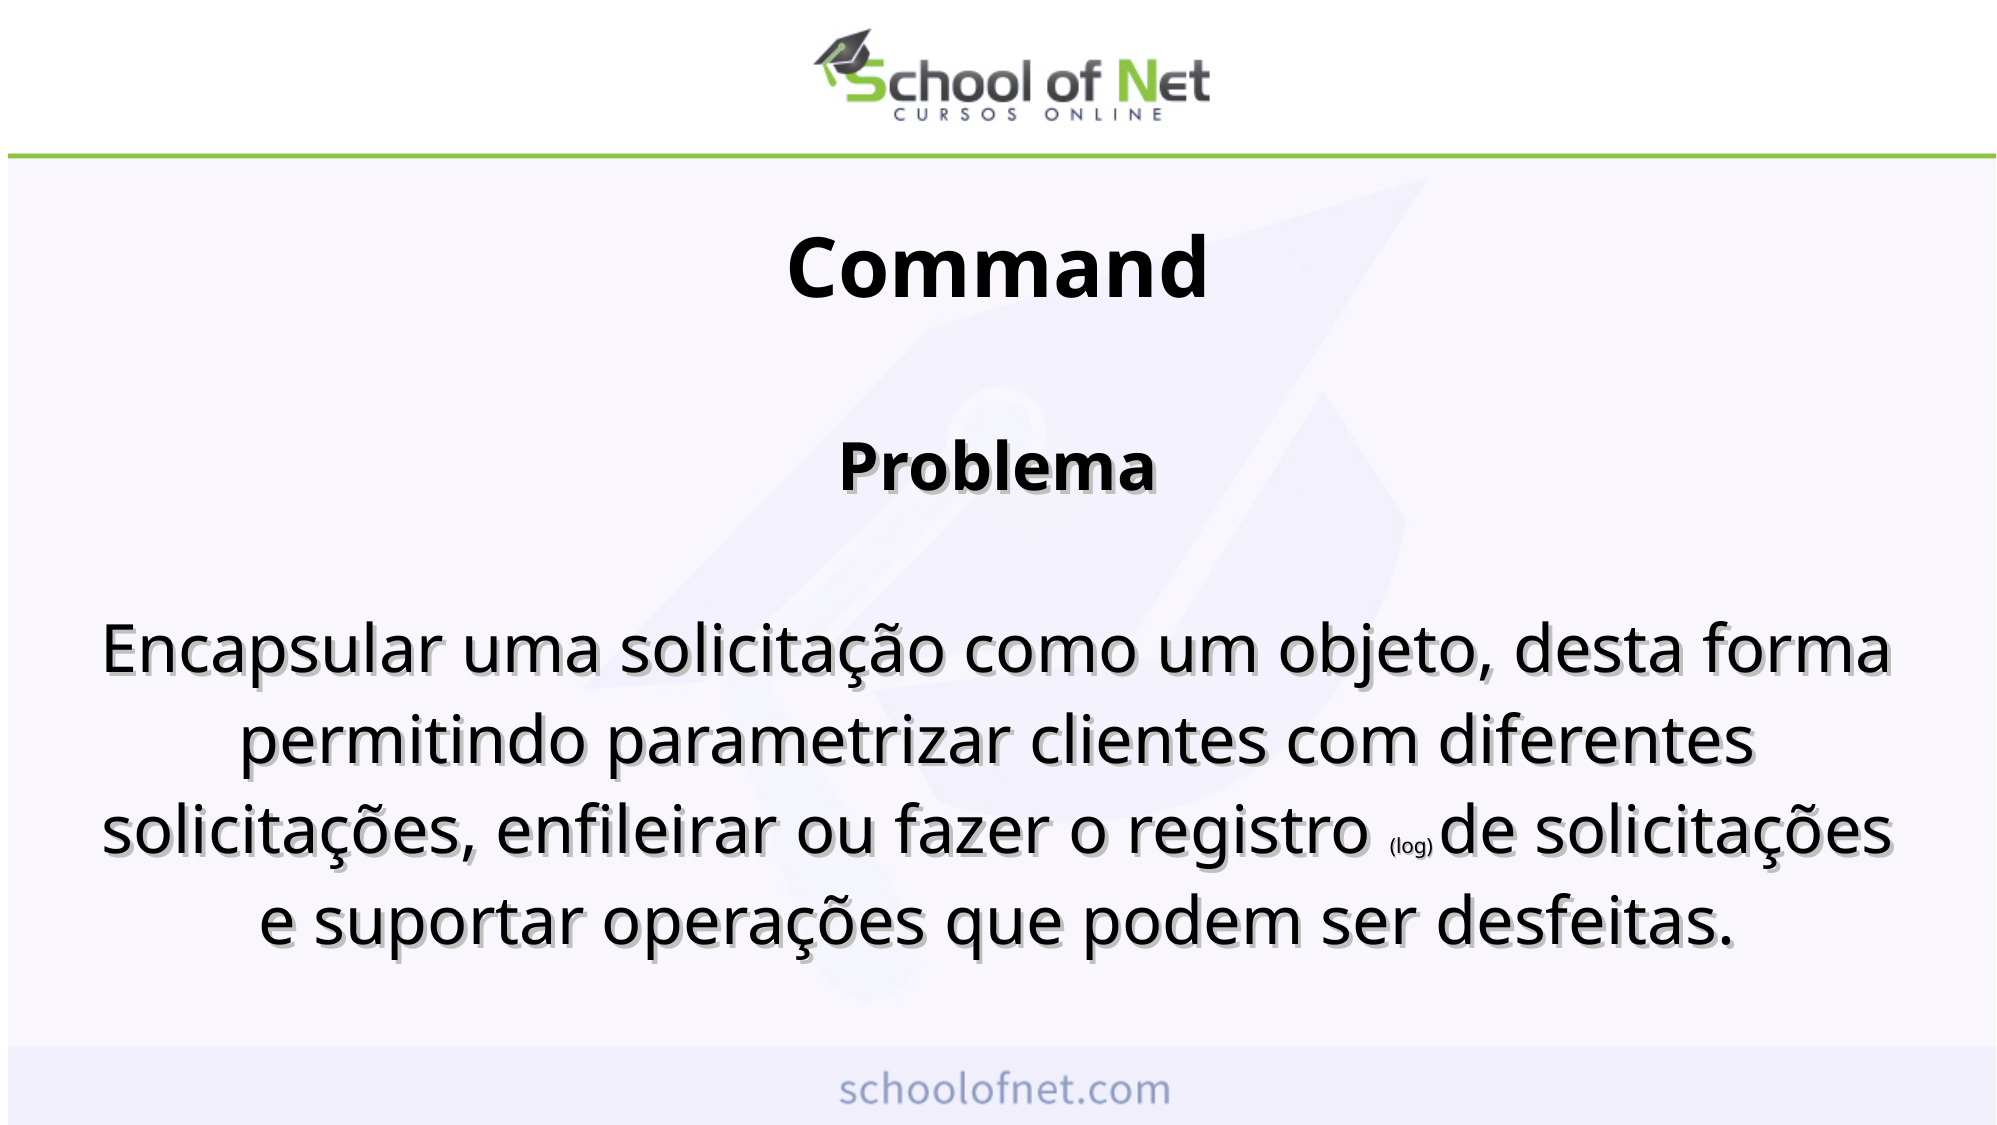

# Command
Problema
Encapsular uma solicitação como um objeto, desta forma permitindo parametrizar clientes com diferentes solicitações, enfileirar ou fazer o registro (log) de solicitações e suportar operações que podem ser desfeitas.